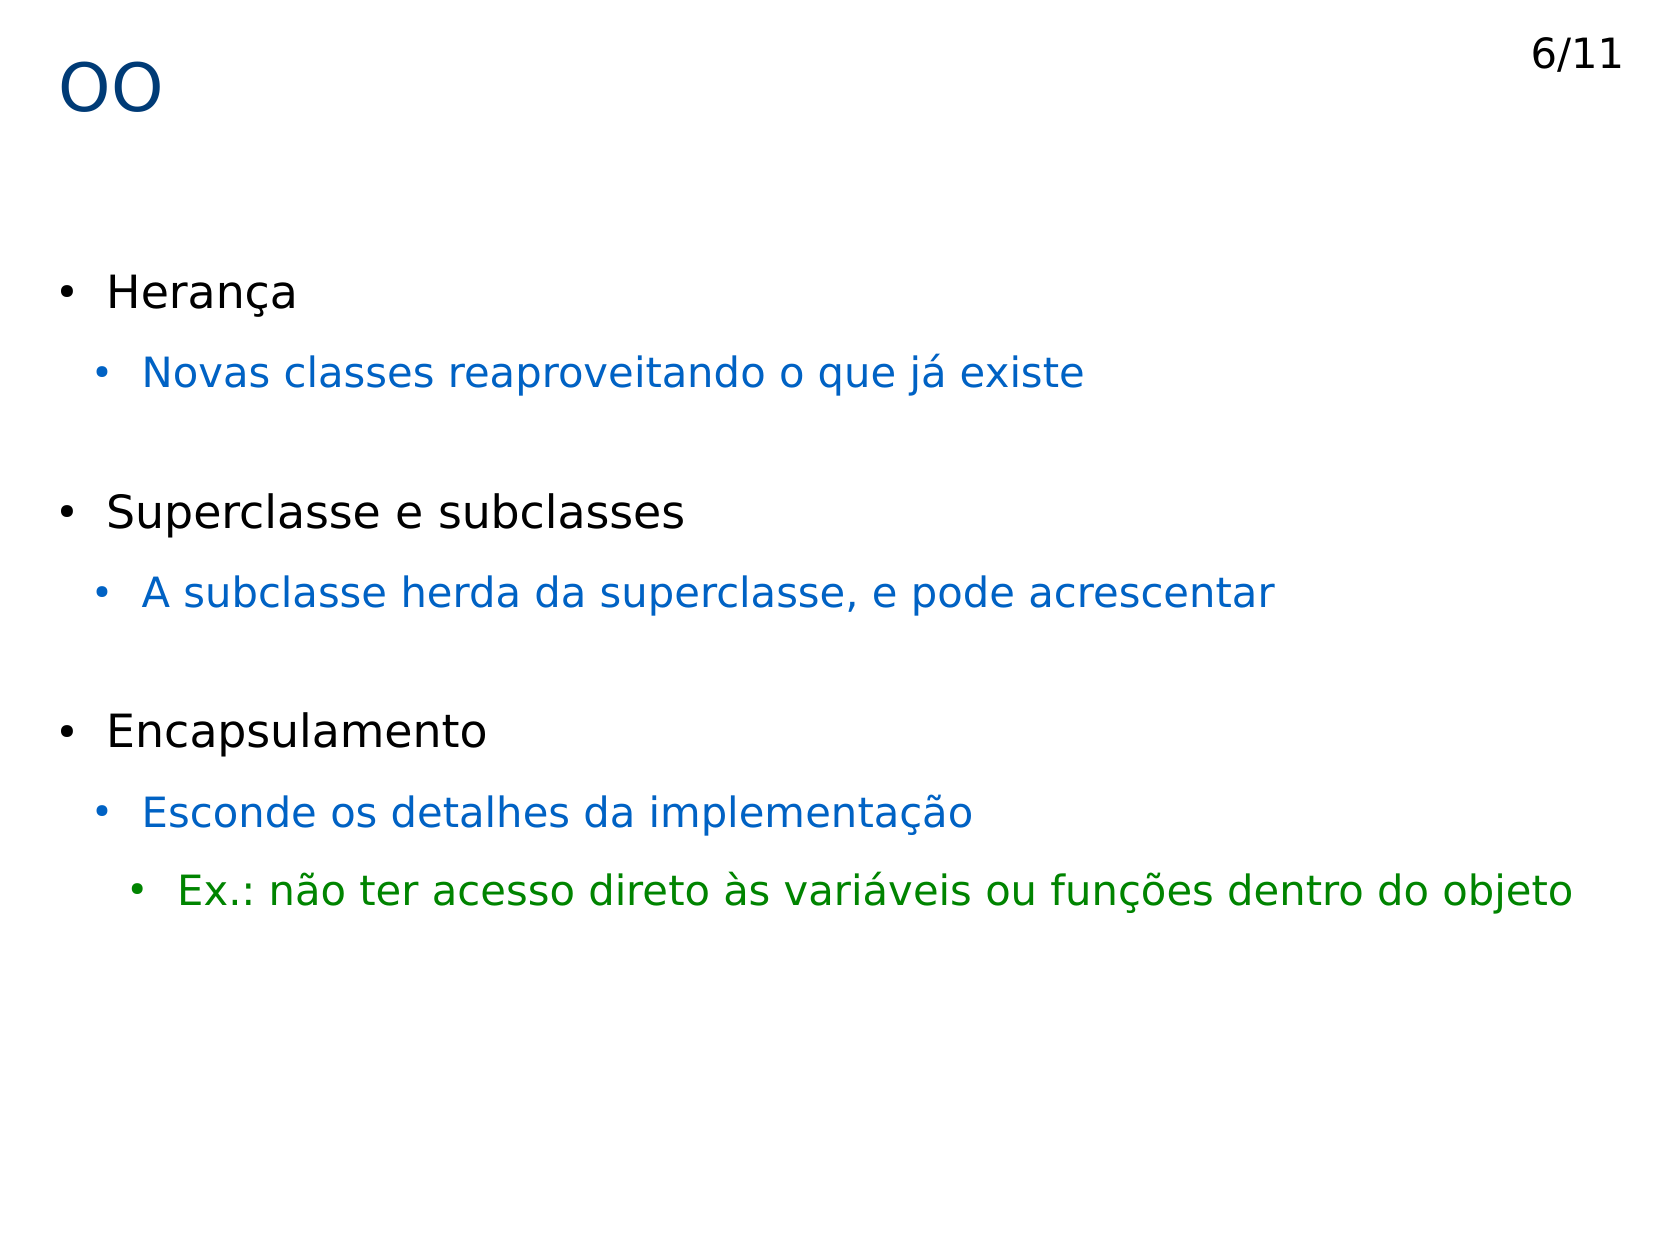

# OO
6
Herança
Novas classes reaproveitando o que já existe
Superclasse e subclasses
A subclasse herda da superclasse, e pode acrescentar
Encapsulamento
Esconde os detalhes da implementação
Ex.: não ter acesso direto às variáveis ou funções dentro do objeto